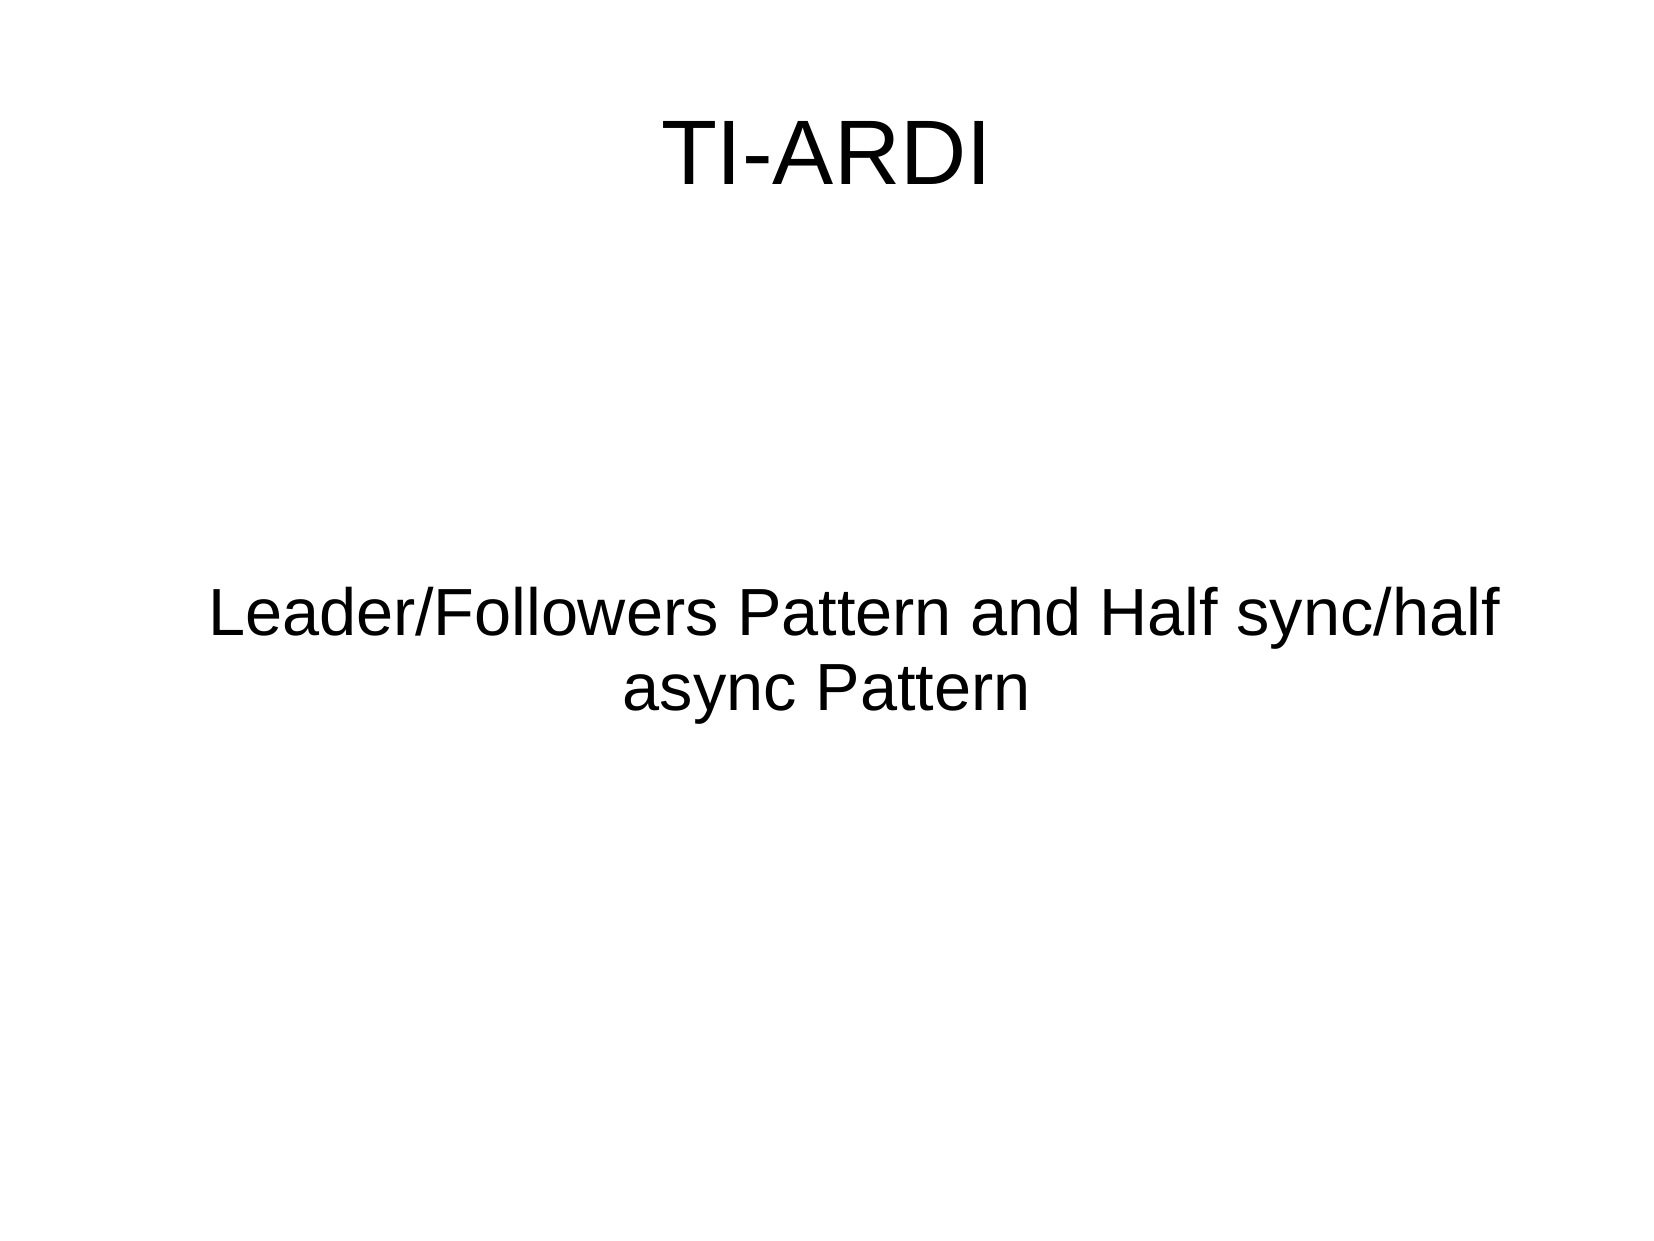

# TI-ARDI
 Leader/Followers Pattern and Half sync/half async Pattern